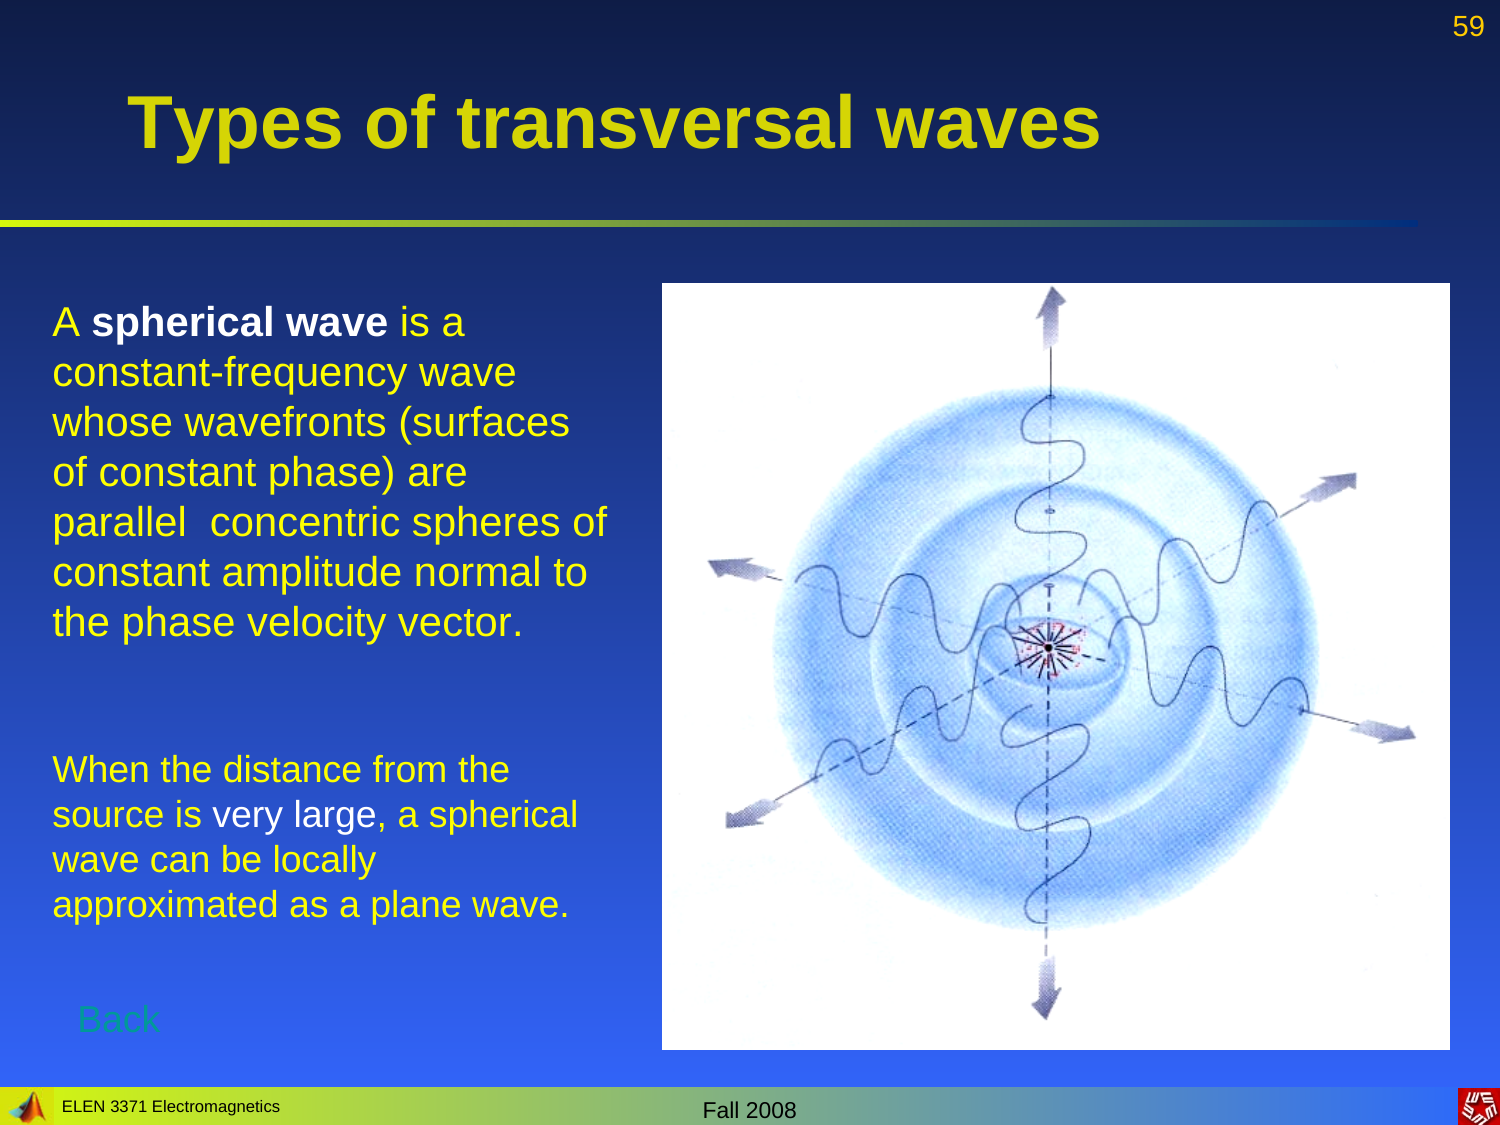

# Types of transversal waves
A spherical wave is a constant-frequency wave whose wavefronts (surfaces of constant phase) are parallel concentric spheres of constant amplitude normal to the phase velocity vector.
When the distance from the source is very large, a spherical wave can be locally approximated as a plane wave.
Back